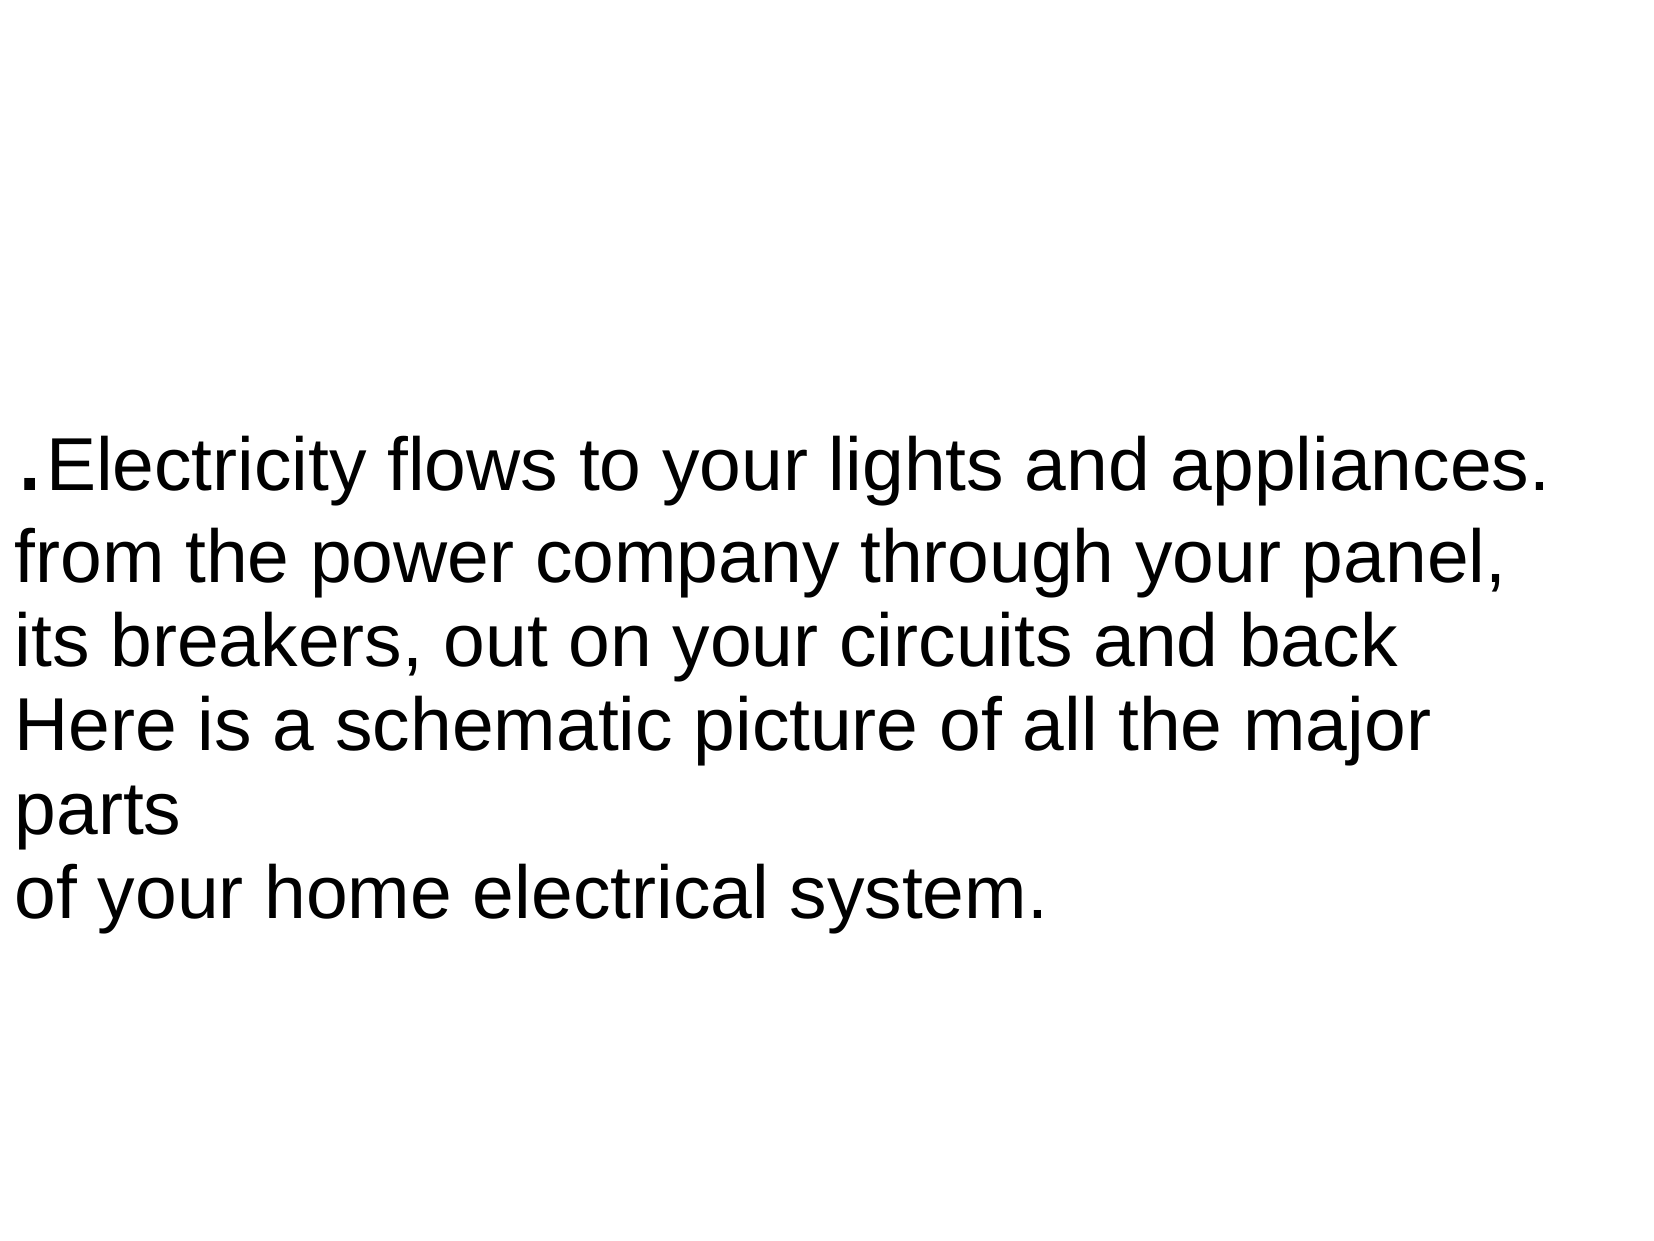

.Electricity flows to your lights and appliances.
from the power company through your panel,
its breakers, out on your circuits and back
Here is a schematic picture of all the major parts
of your home electrical system.